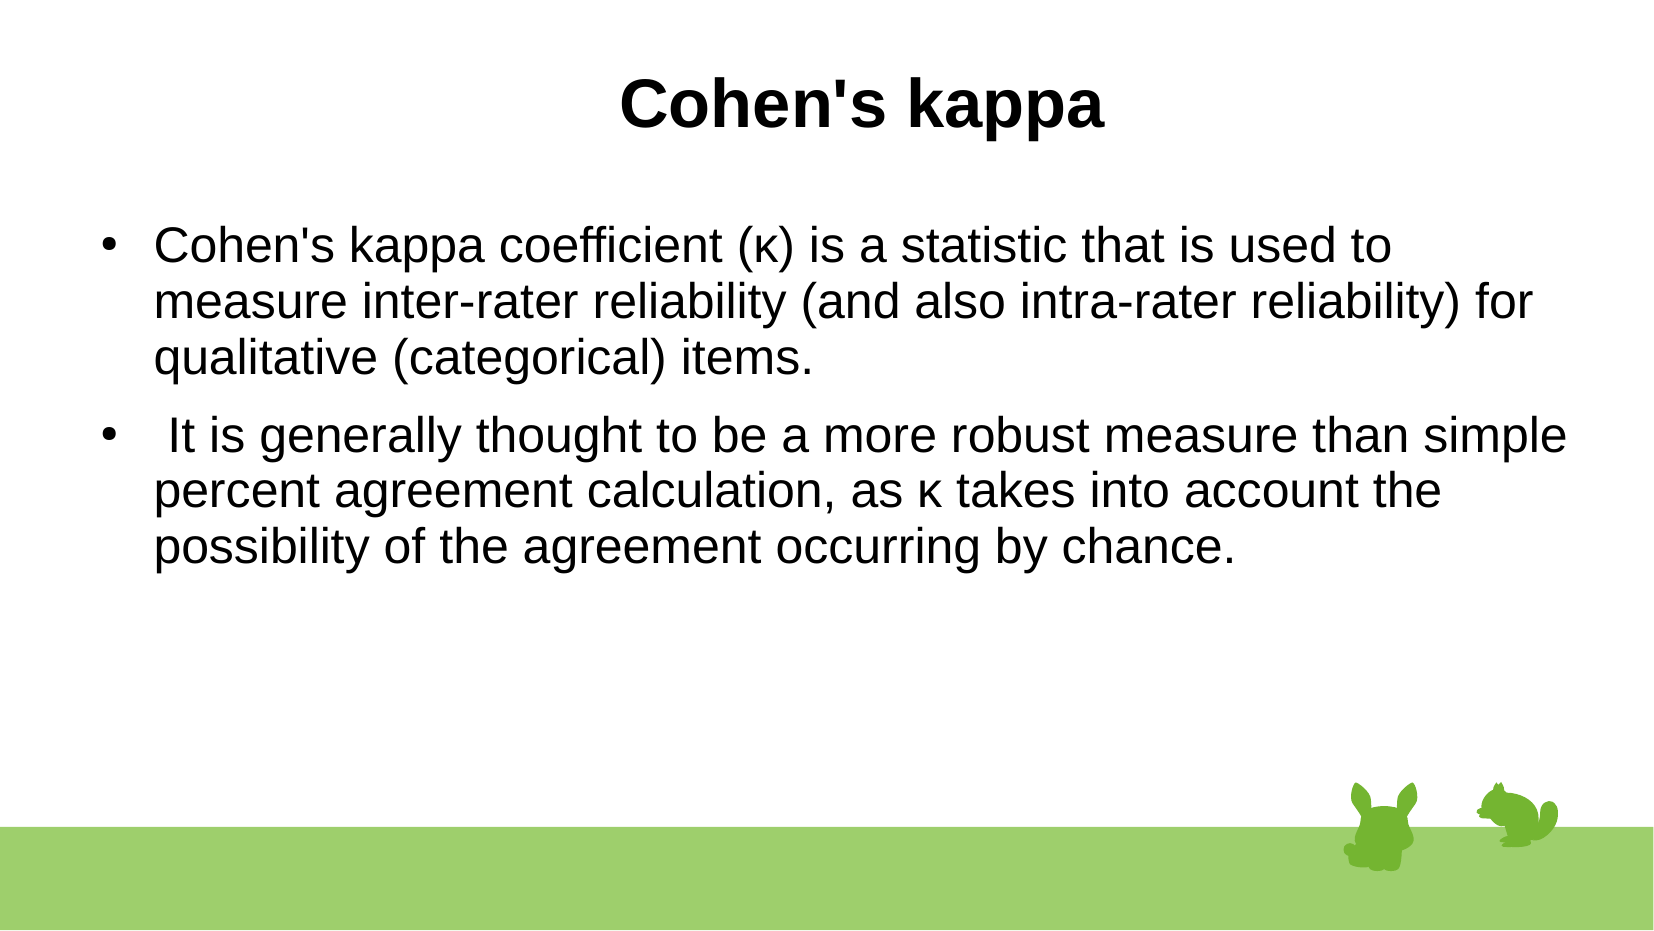

# Cohen's kappa
Cohen's kappa coefficient (κ) is a statistic that is used to measure inter-rater reliability (and also intra-rater reliability) for qualitative (categorical) items.
 It is generally thought to be a more robust measure than simple percent agreement calculation, as κ takes into account the possibility of the agreement occurring by chance.